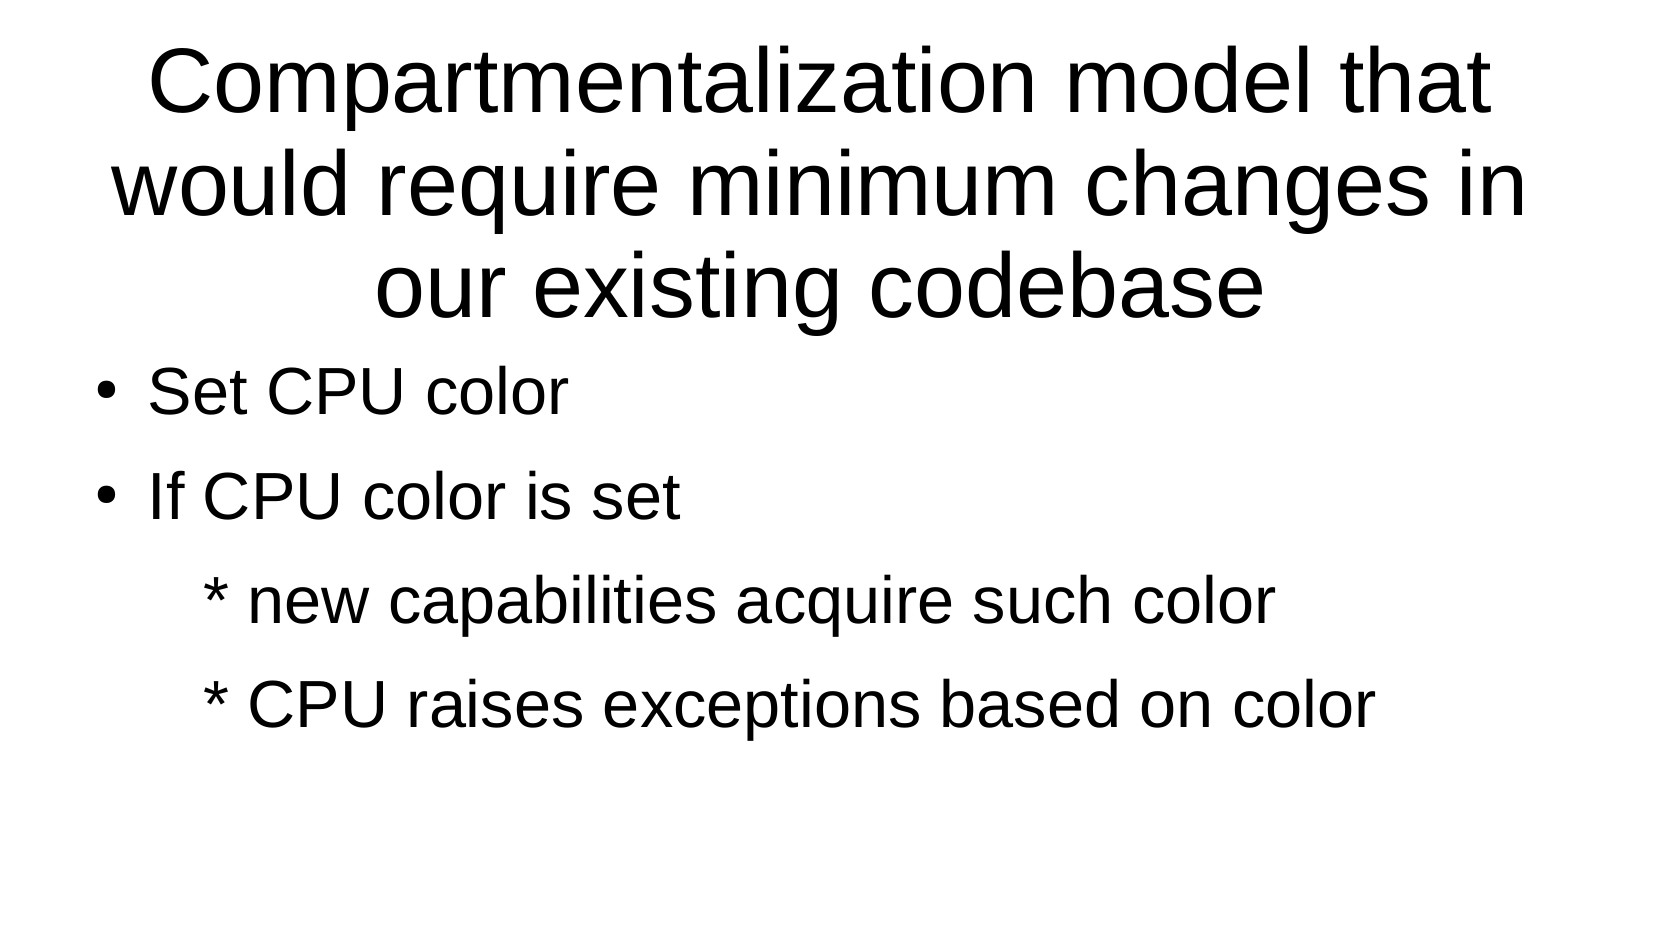

# Compartmentalization model that would require minimum changes in our existing codebase
Set CPU color
If CPU color is set
 * new capabilities acquire such color
 * CPU raises exceptions based on color